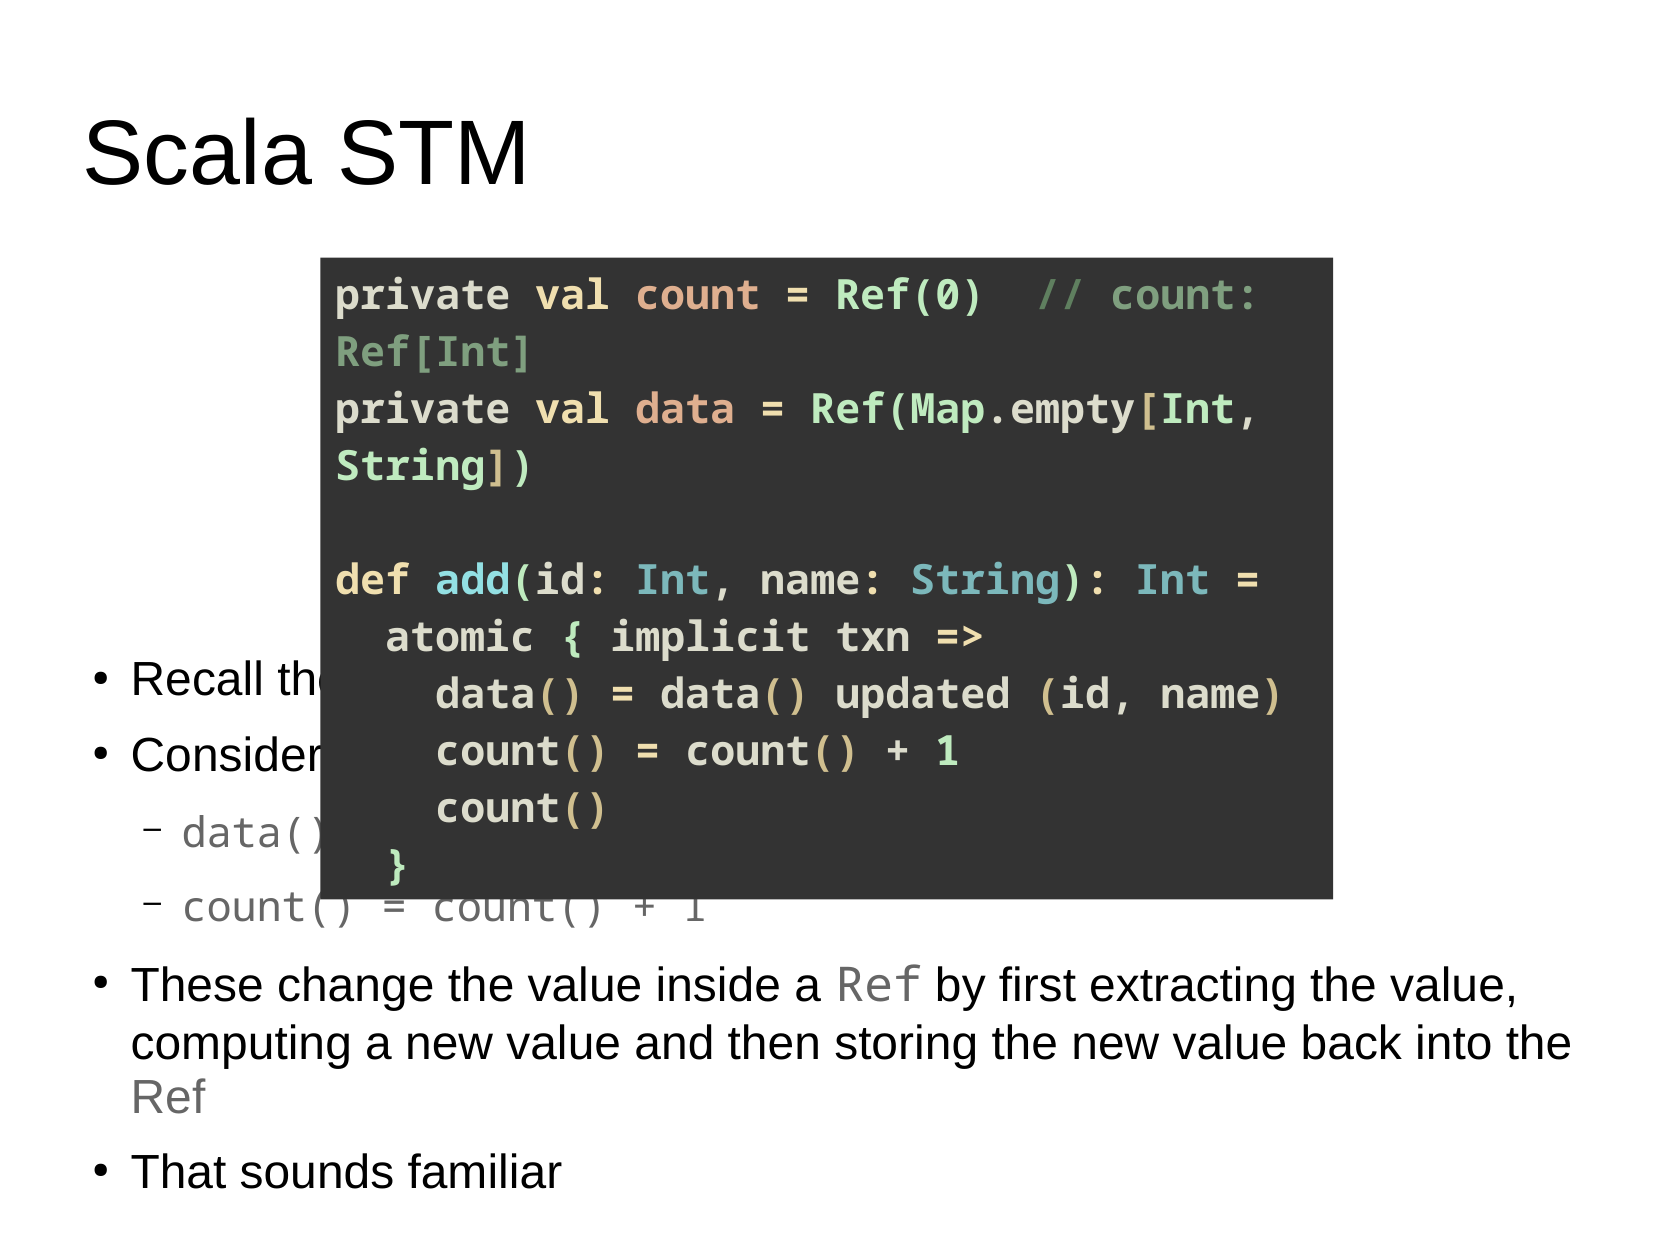

# Scala STM
private val count = Ref(0) // count: Ref[Int]
private val data = Ref(Map.empty[Int, String])
def add(id: Int, name: String): Int =
 atomic { implicit txn =>
 data() = data() updated (id, name)
 count() = count() + 1
 count()
 }
Recall the previous code
Consider the following statements
data() = data() updated (id, name)
count() = count() + 1
These change the value inside a Ref by first extracting the value, computing a new value and then storing the new value back into the Ref
That sounds familiar